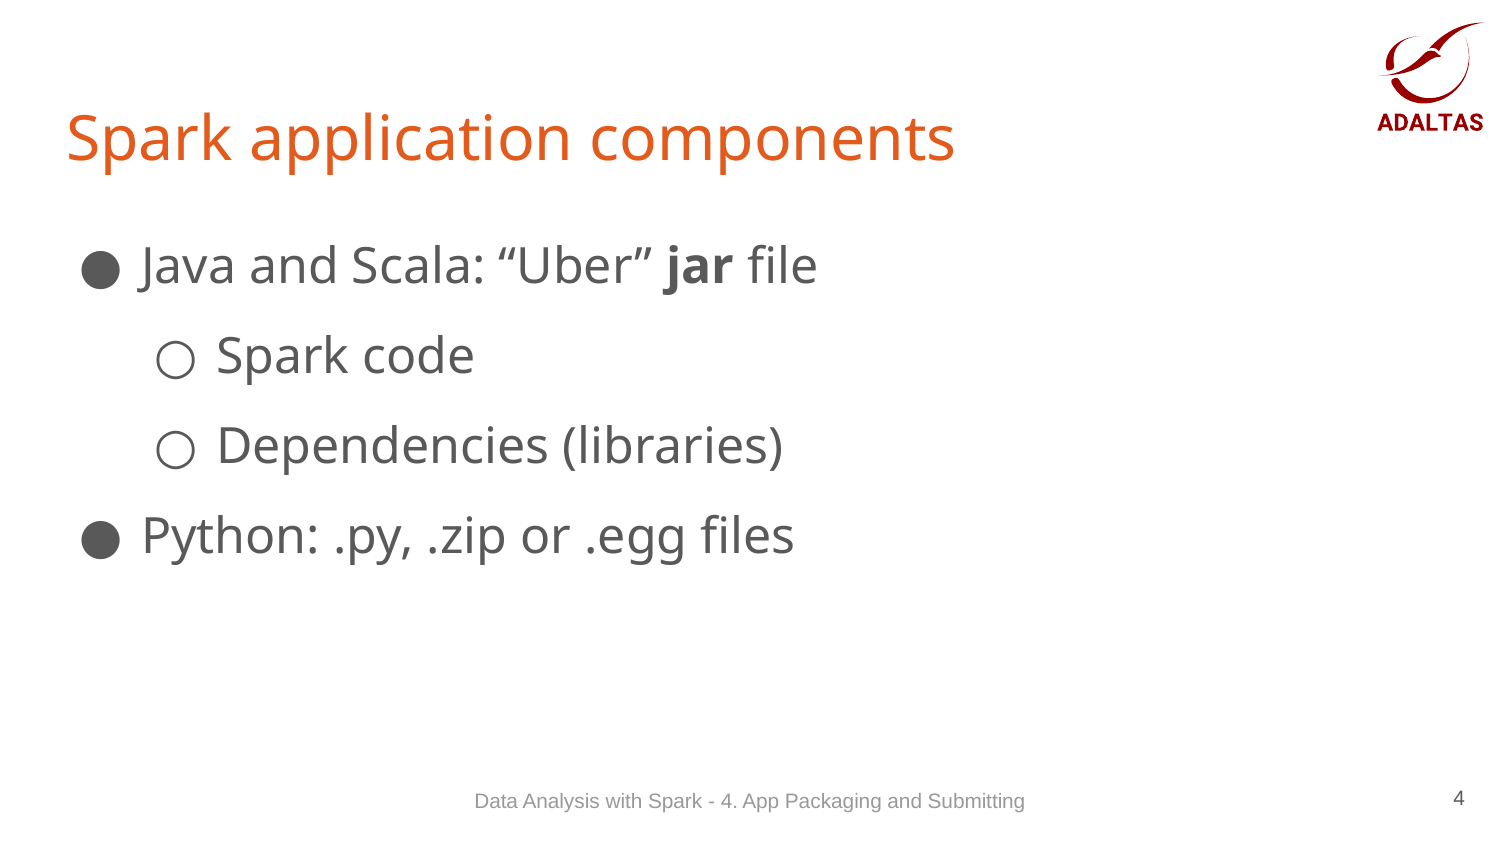

Spark application components
# Java and Scala: “Uber” jar file
Spark code
Dependencies (libraries)
Python: .py, .zip or .egg files
Data Analysis with Spark - 4. App Packaging and Submitting